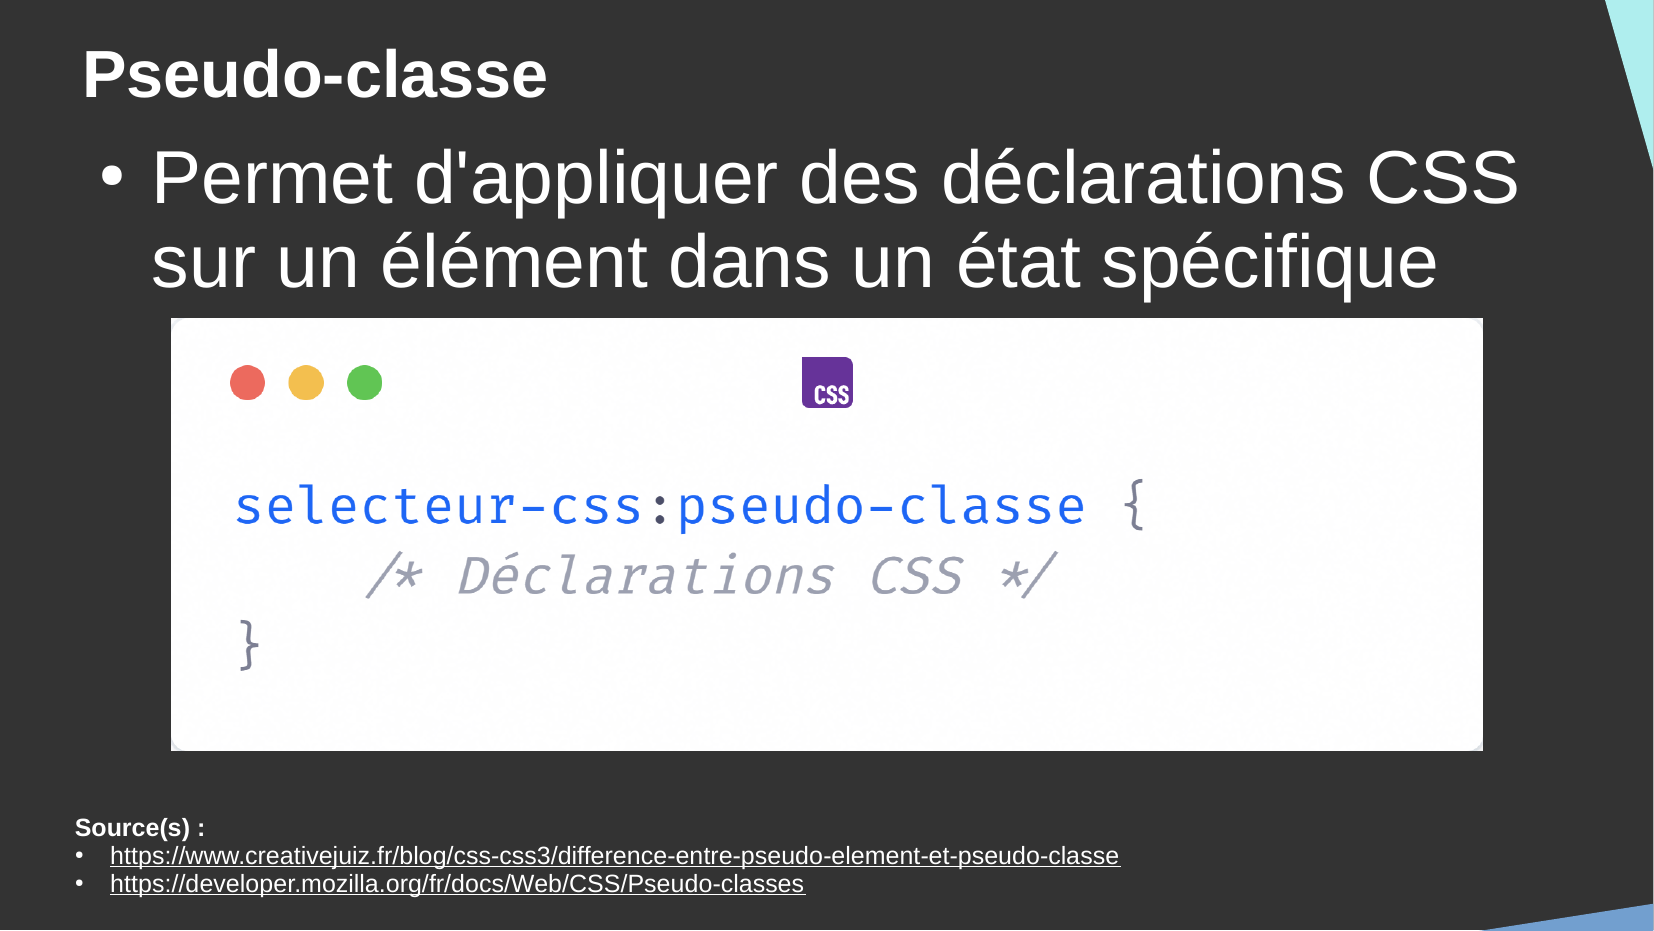

# Pseudo-classe
Permet d'appliquer des déclarations CSS sur un élément dans un état spécifique
Source(s) :
https://www.creativejuiz.fr/blog/css-css3/difference-entre-pseudo-element-et-pseudo-classe
https://developer.mozilla.org/fr/docs/Web/CSS/Pseudo-classes